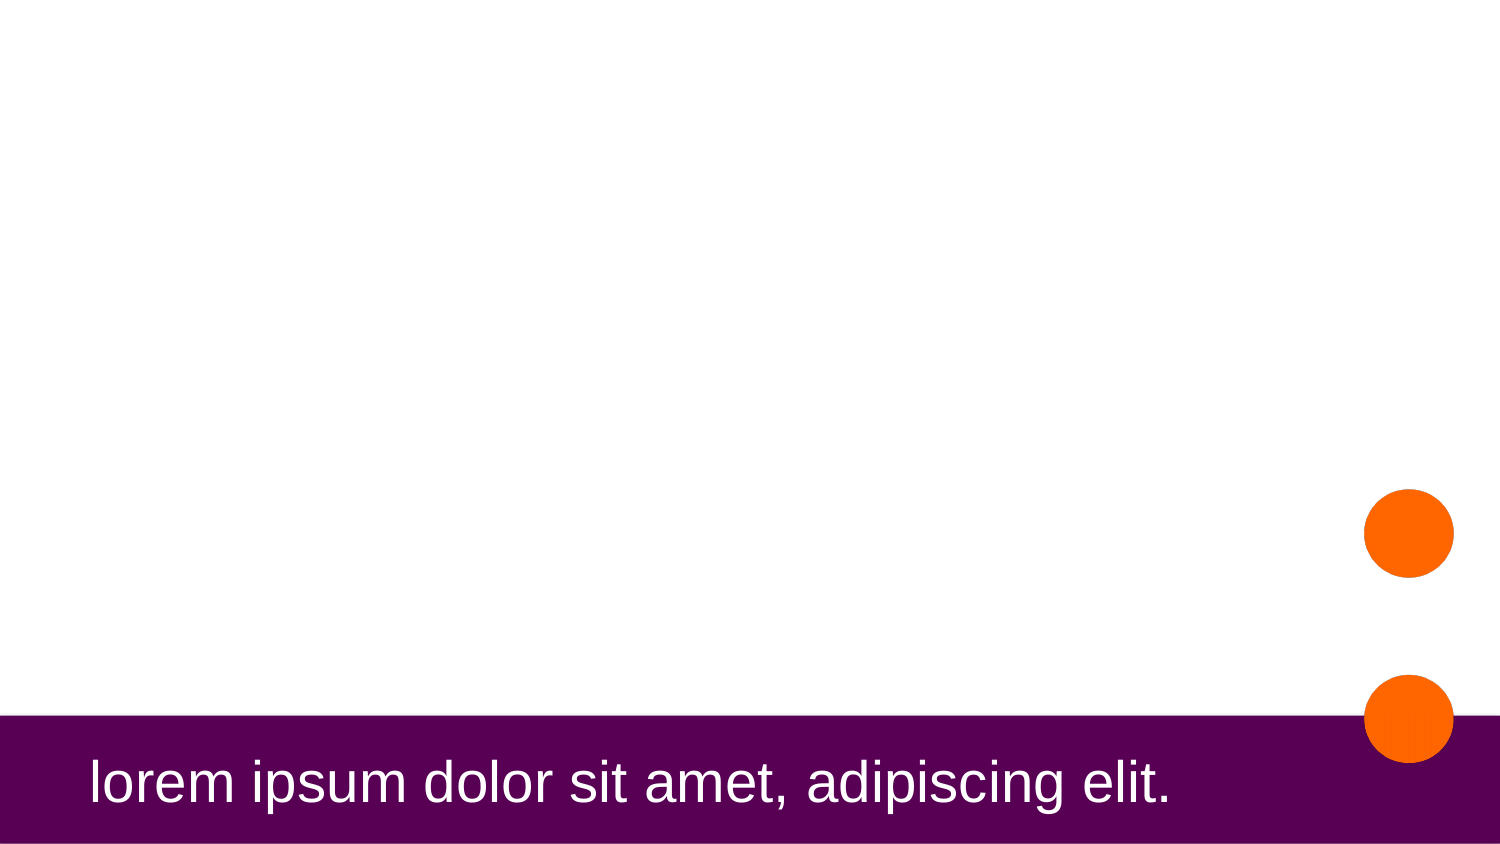

#
lorem ipsum dolor sit amet, adipiscing elit.